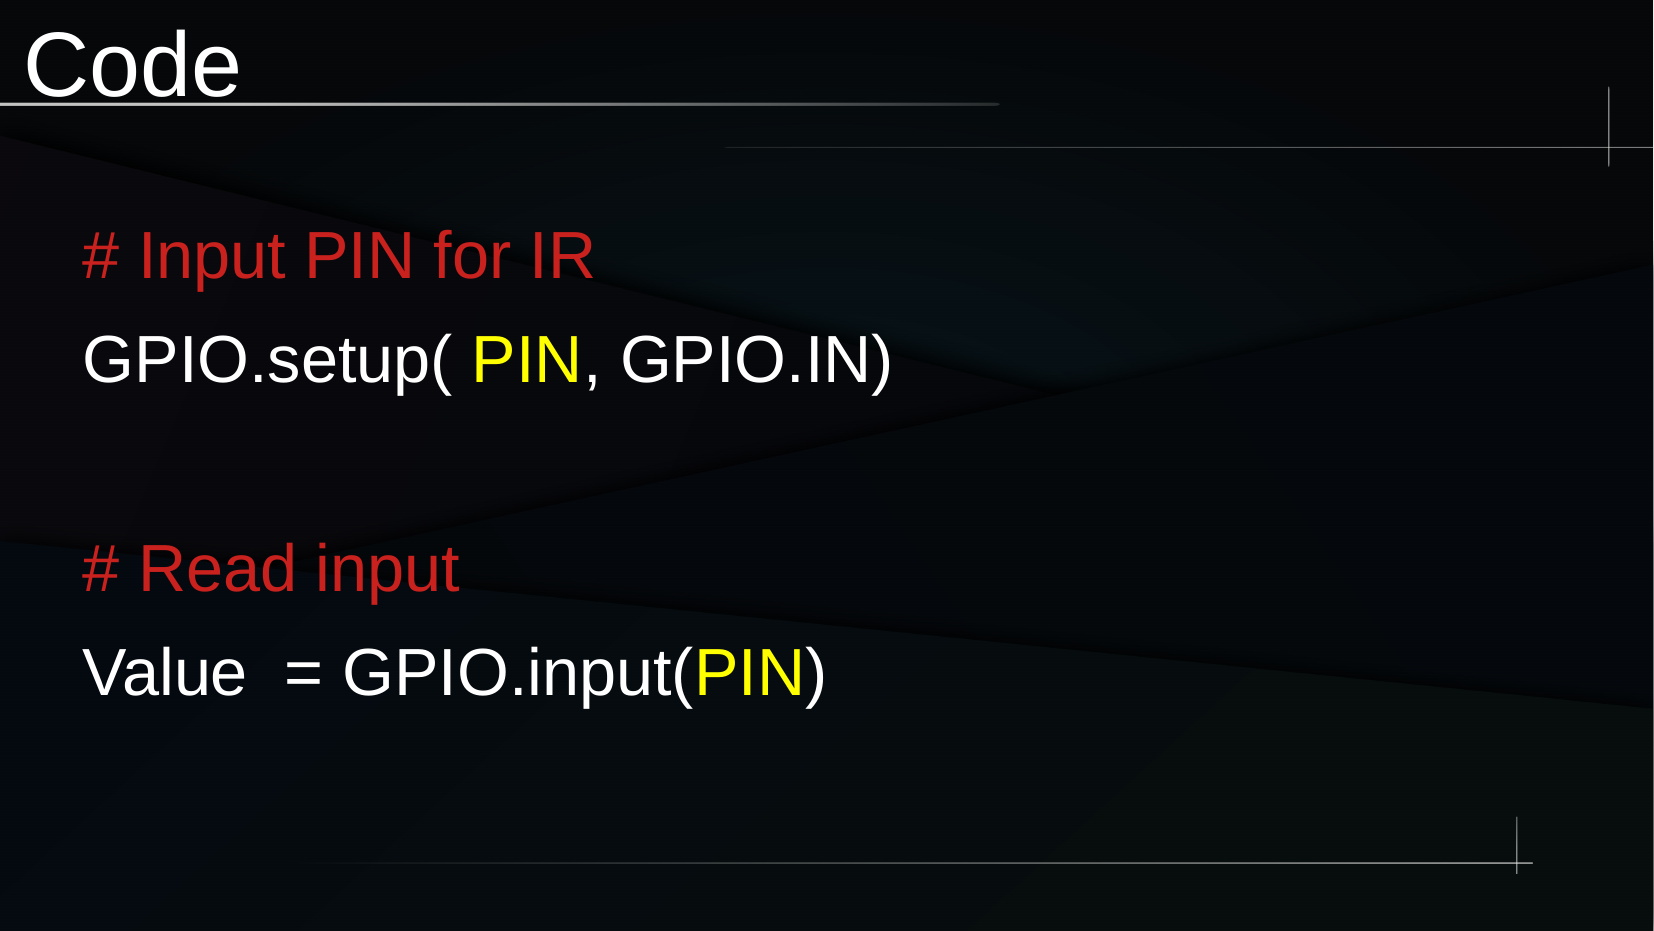

# Code
# Input PIN for IR
GPIO.setup( PIN, GPIO.IN)
# Read input
Value = GPIO.input(PIN)